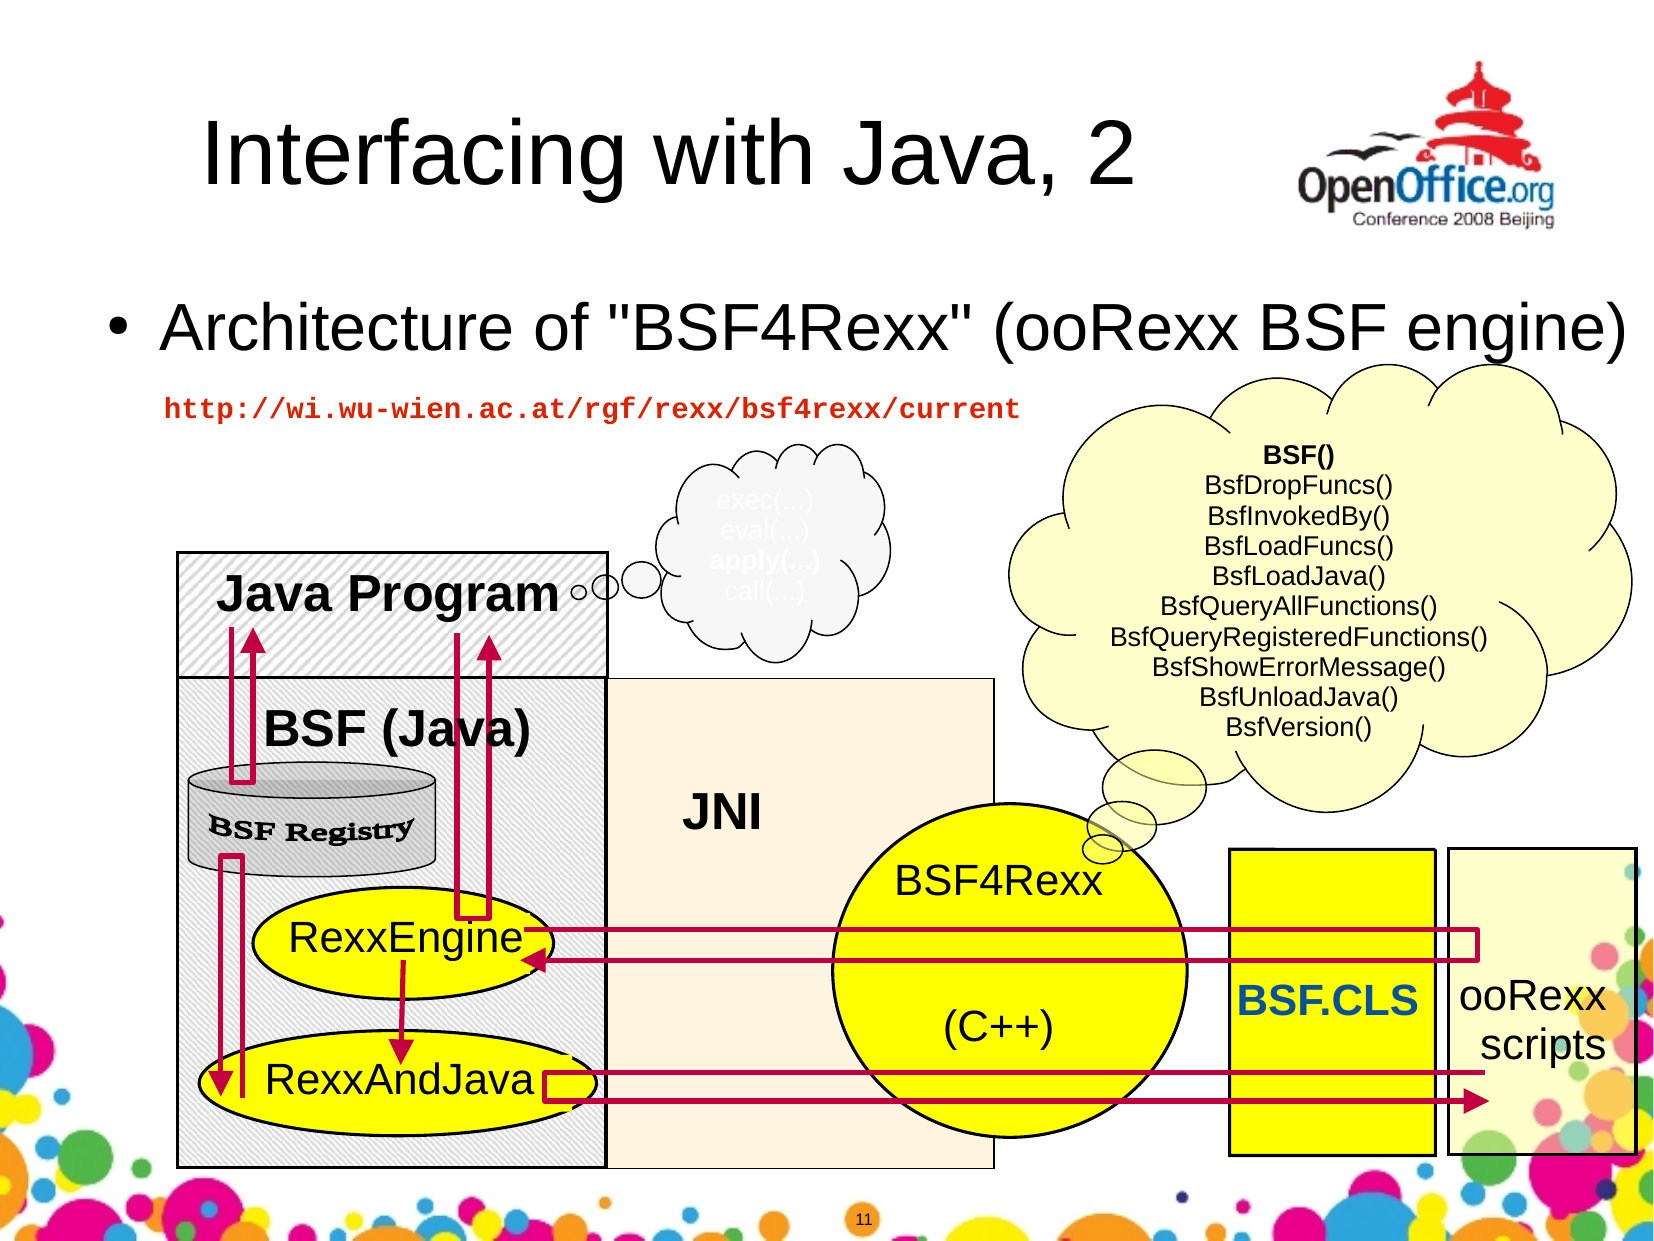

# Interfacing with Java, 2
Architecture of "BSF4Rexx" (ooRexx BSF engine)
http://wi.wu-wien.ac.at/rgf/rexx/bsf4rexx/current
BSF()
BsfDropFuncs()
BsfInvokedBy()
BsfLoadFuncs()
BsfLoadJava()
BsfQueryAllFunctions()
BsfQueryRegisteredFunctions()
BsfShowErrorMessage()
BsfUnloadJava()
BsfVersion()
exec(...)
eval(...)
apply(...)
call(...)
Java Program
BSF (Java)
BSF Registry
JNI
BSF4Rexx
(C++)
RexxEngine
ooRexx
scripts
BSF.CLS
 RexxAndJava
11